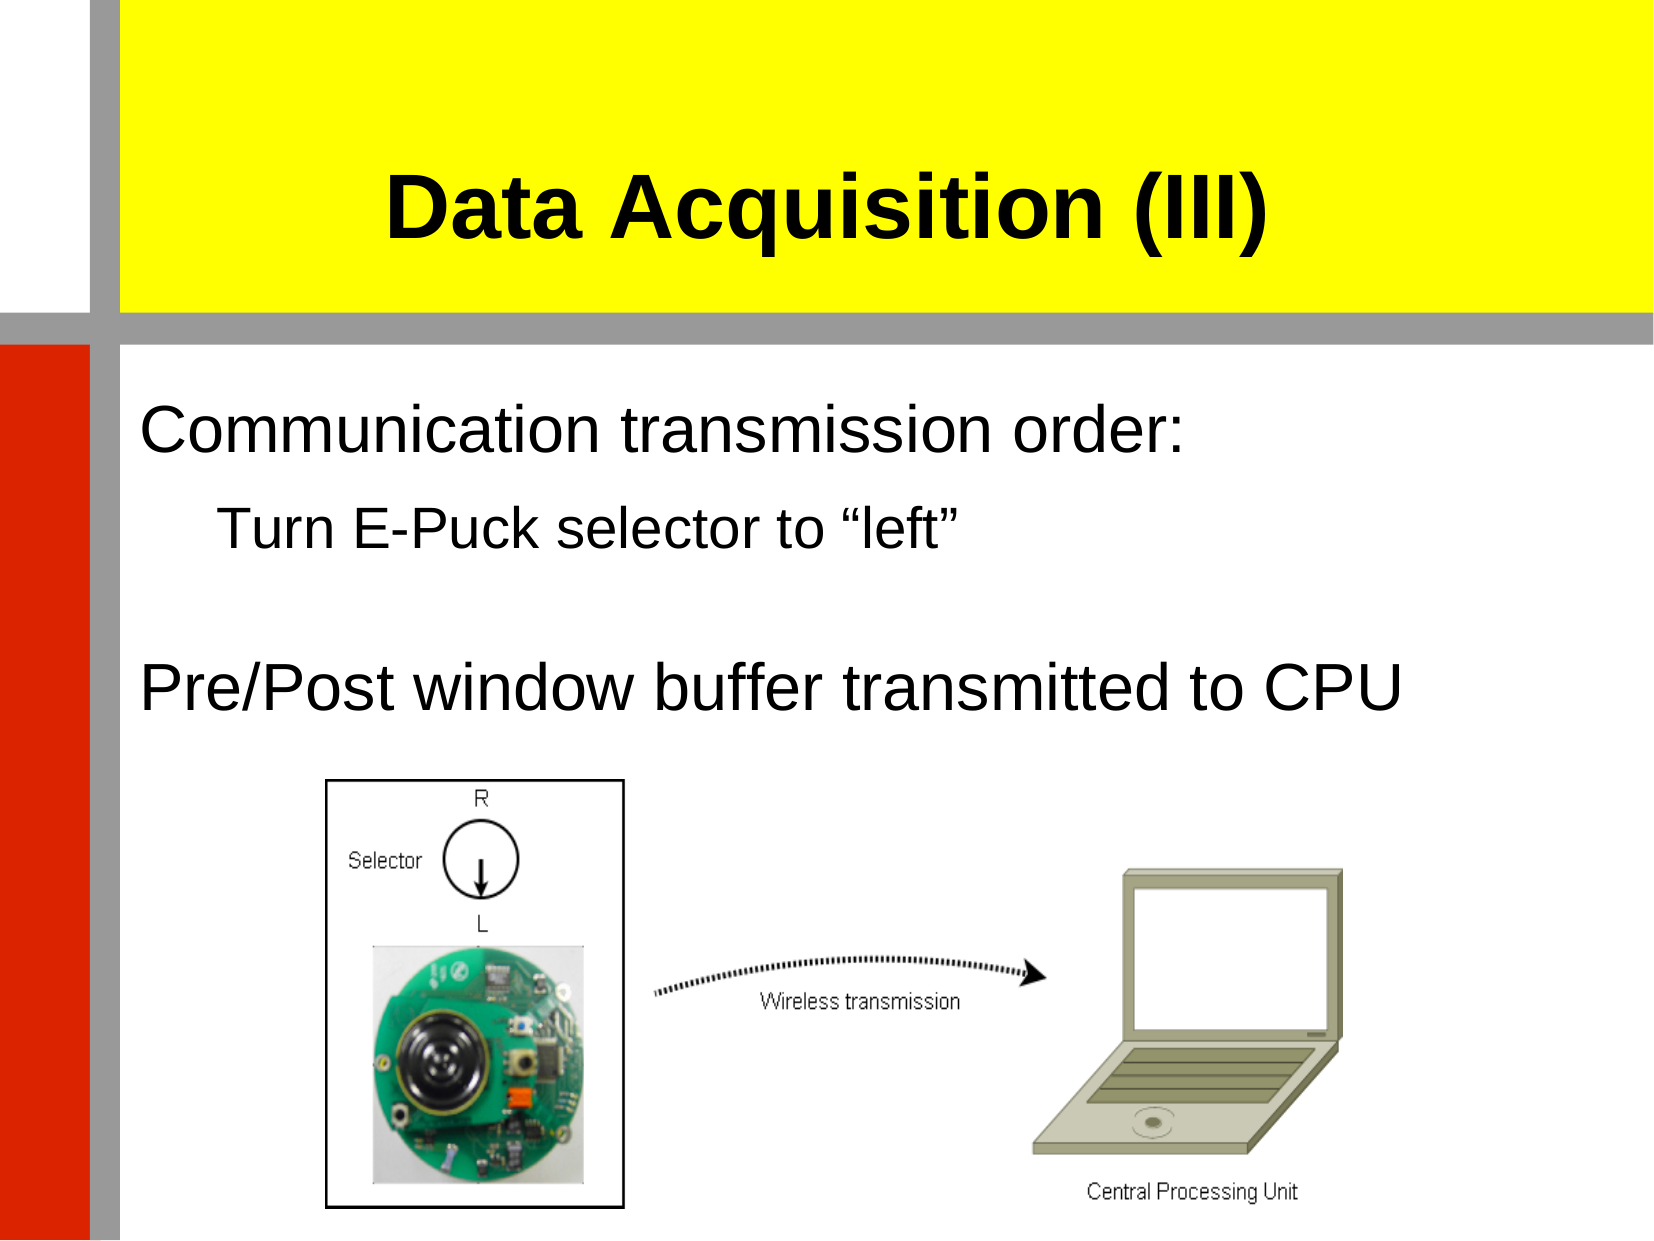

# Data Acquisition (III)
Communication transmission order:
Turn E-Puck selector to “left”
Pre/Post window buffer transmitted to CPU